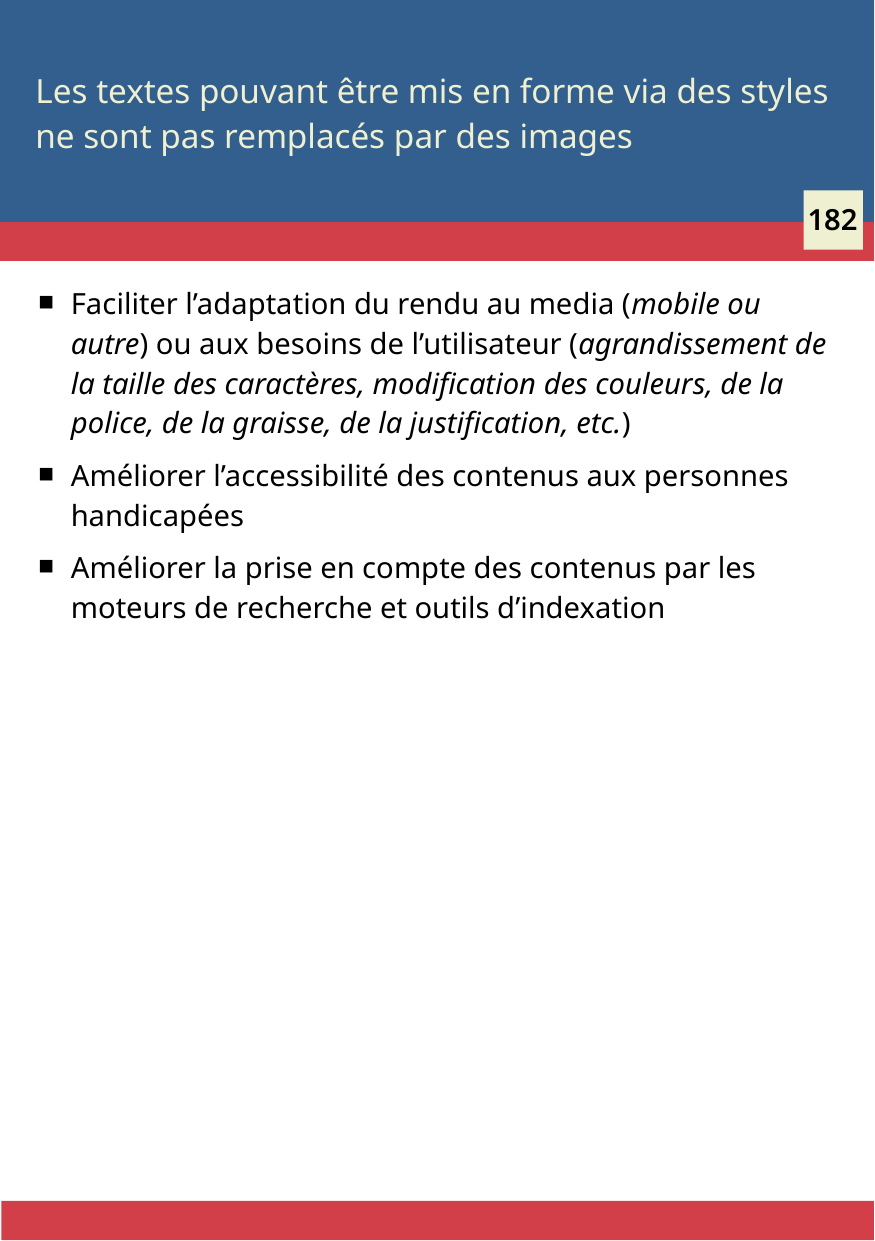

# Les textes pouvant être mis en forme via des styles ne sont pas remplacés par des images
182
Faciliter l’adaptation du rendu au media (mobile ou autre) ou aux besoins de l’utilisateur (agrandissement de la taille des caractères, modification des couleurs, de la police, de la graisse, de la justification, etc.)
Améliorer l’accessibilité des contenus aux personnes handicapées
Améliorer la prise en compte des contenus par les moteurs de recherche et outils d’indexation